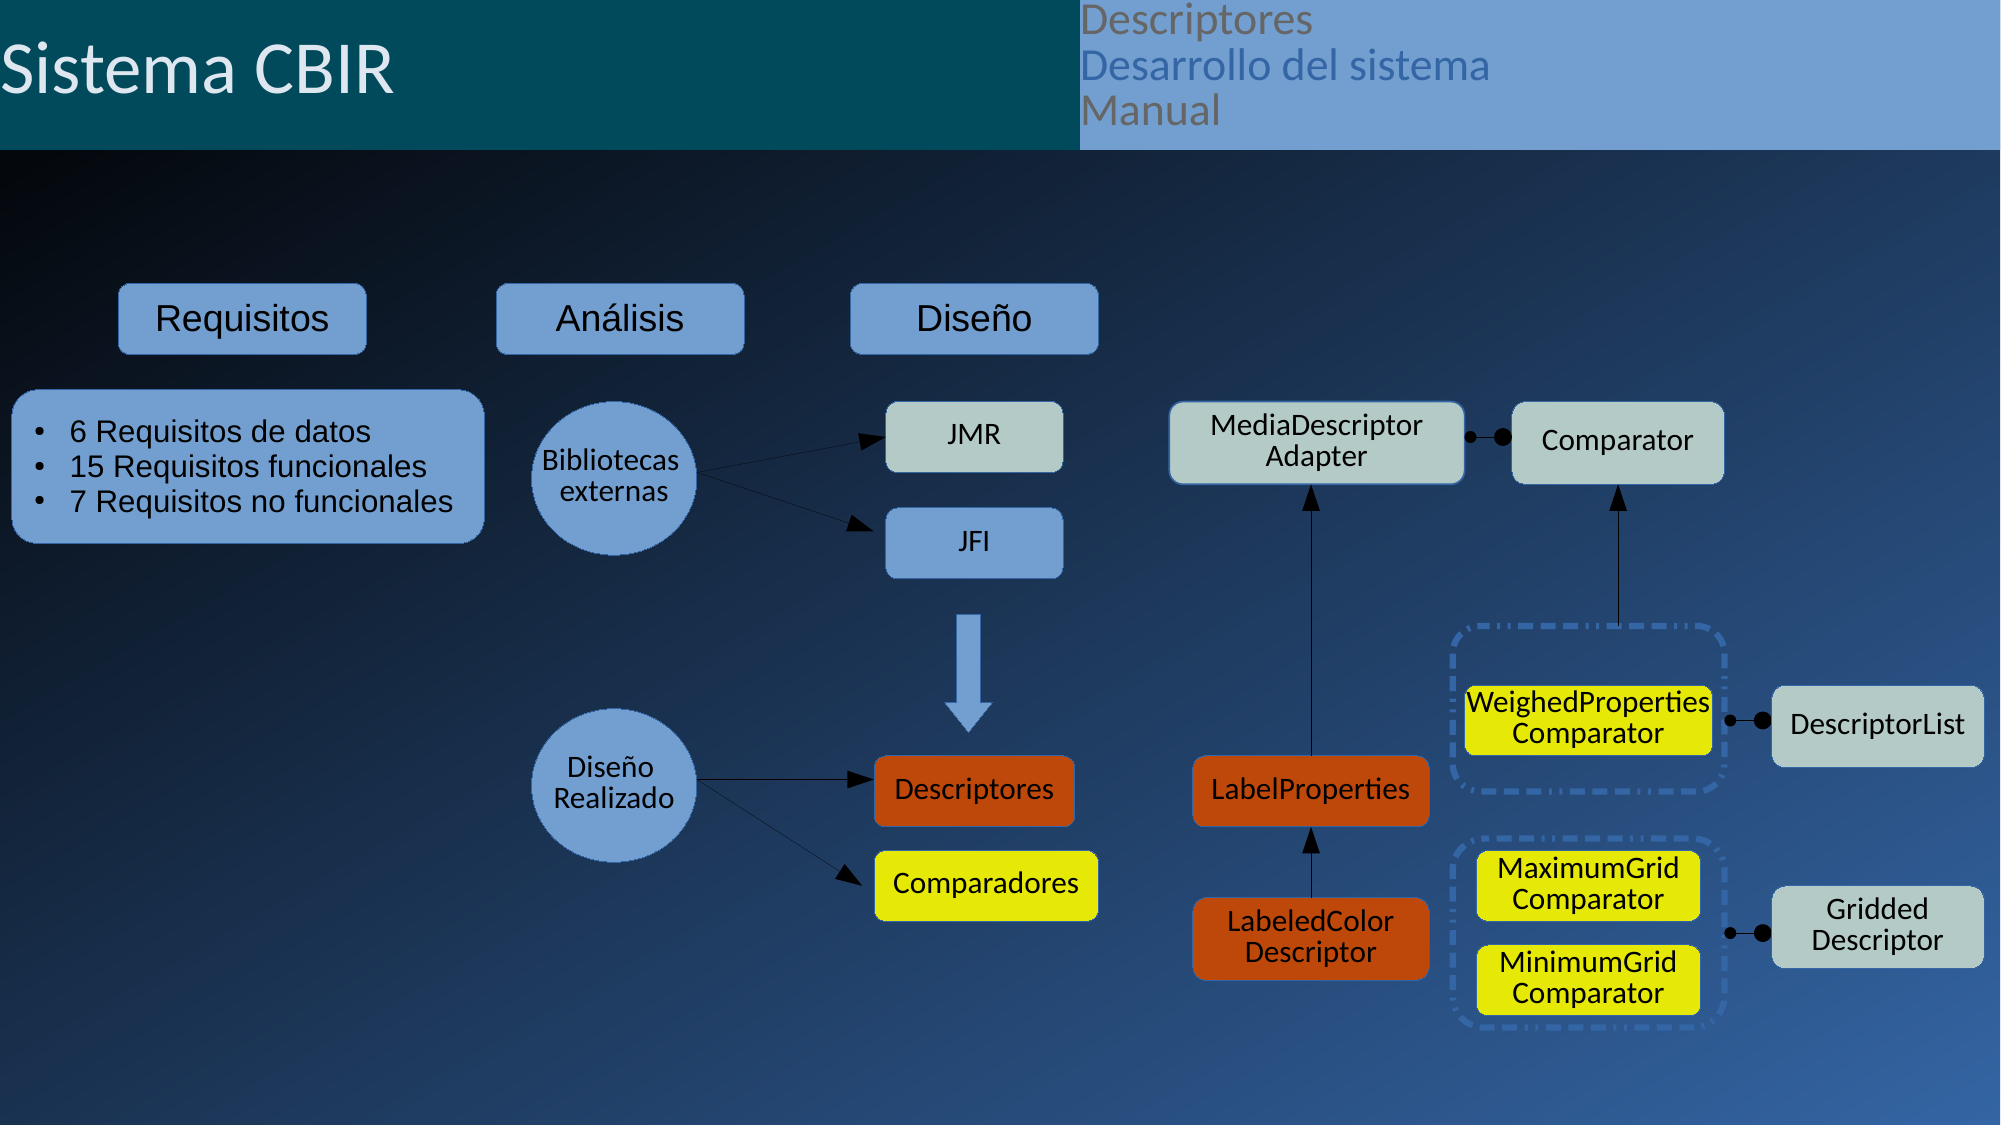

# Sistema CBIR
Descriptores
Desarrollo del sistema
Manual
Requisitos
Análisis
Diseño
6 Requisitos de datos
15 Requisitos funcionales
7 Requisitos no funcionales
Bibliotecas
externas
JMR
MediaDescriptor
Adapter
Comparator
JFI
WeighedProperties
Comparator
DescriptorList
Diseño
Realizado
Descriptores
LabelProperties
Comparadores
MaximumGrid
Comparator
Gridded
Descriptor
LabeledColor
Descriptor
MinimumGrid
Comparator